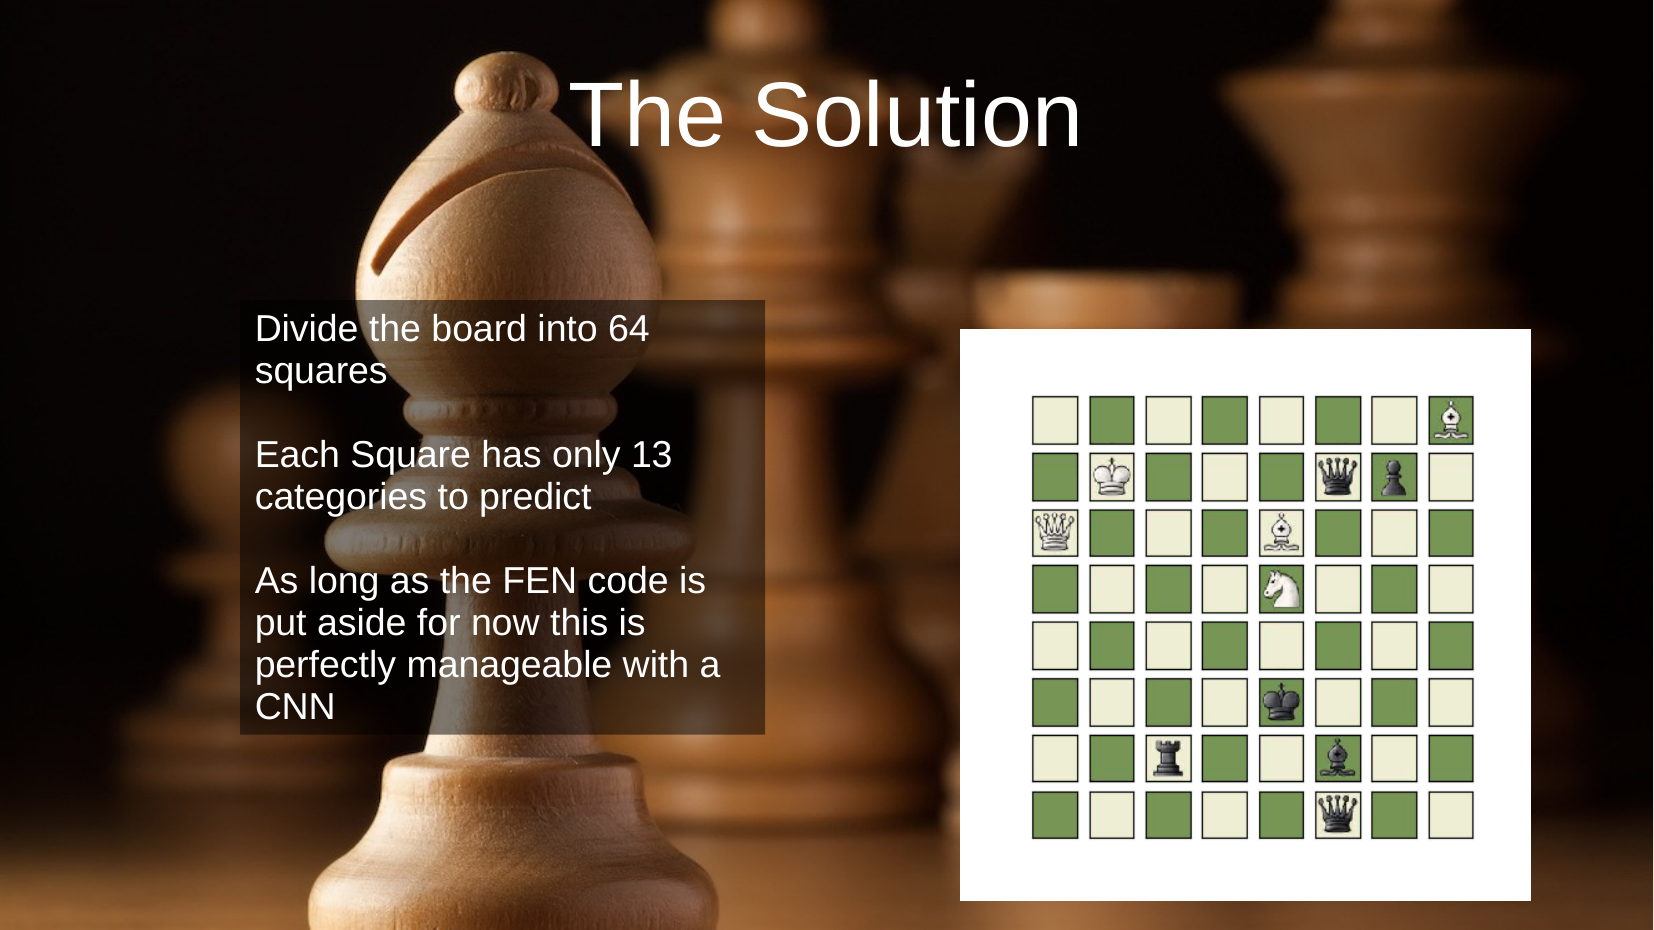

# The Solution
Divide the board into 64 squares
Each Square has only 13 categories to predict
As long as the FEN code is put aside for now this is perfectly manageable with a CNN